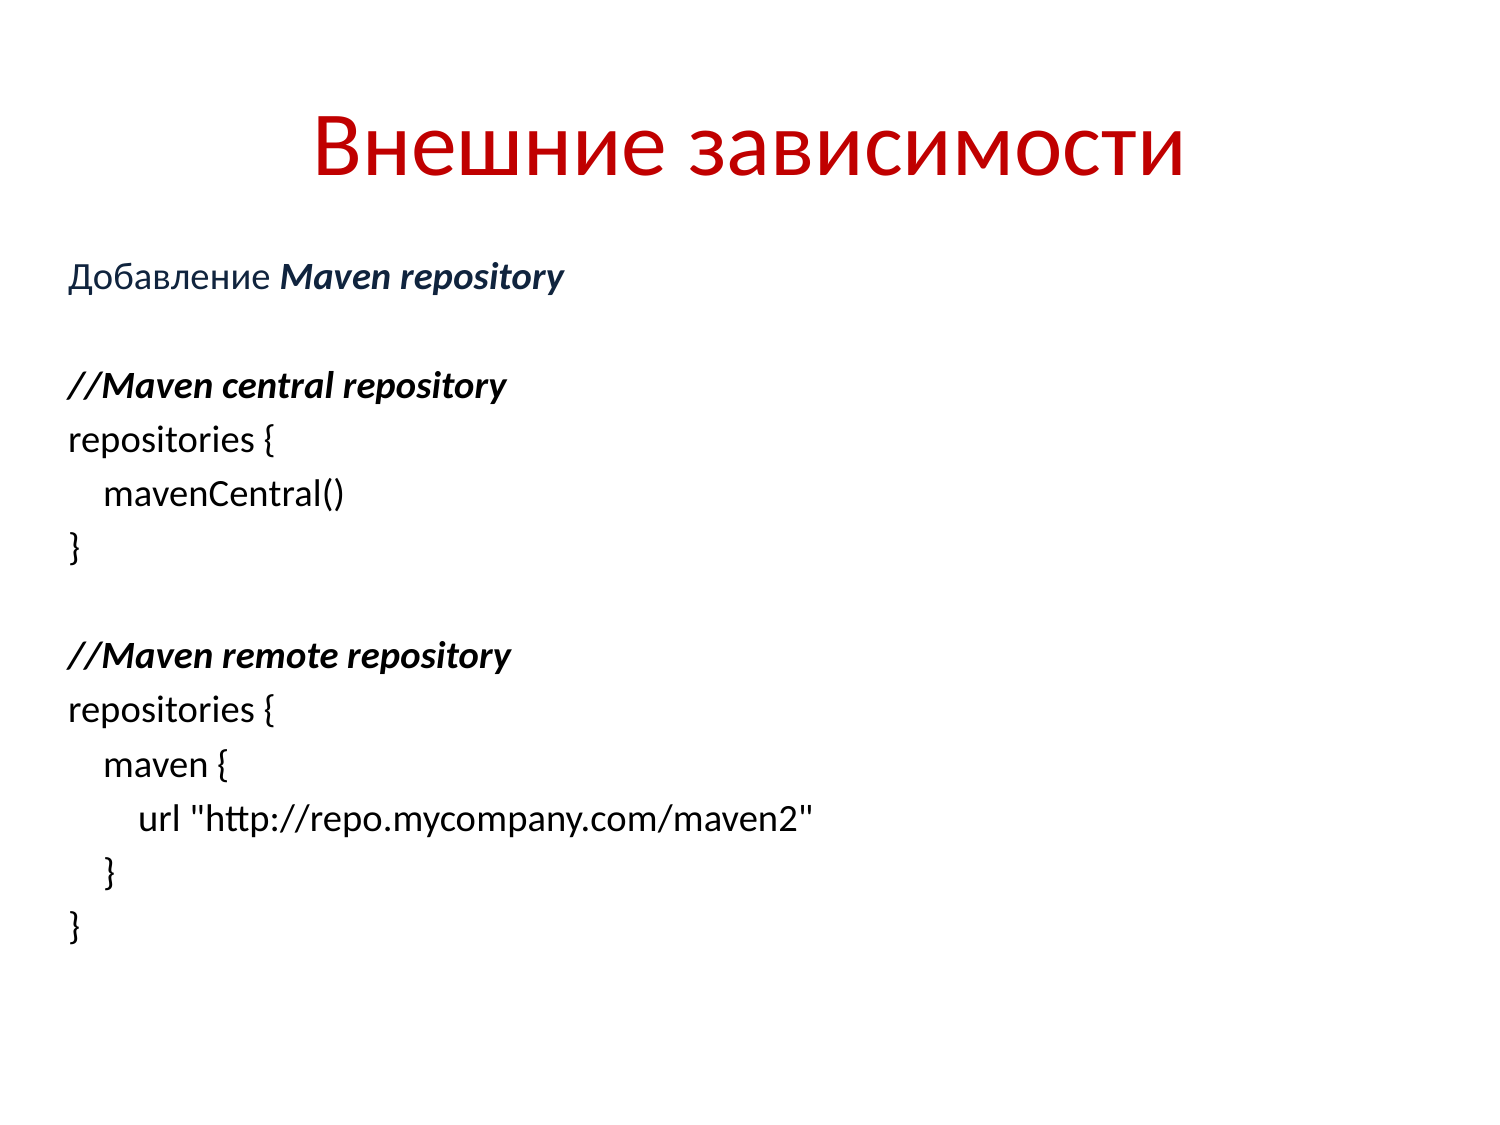

# Внешние зависимости
Добавление Maven repository
//Maven central repository
repositories {
 mavenCentral()
}
//Maven remote repository
repositories {
 maven {
 url "http://repo.mycompany.com/maven2"
 }
}